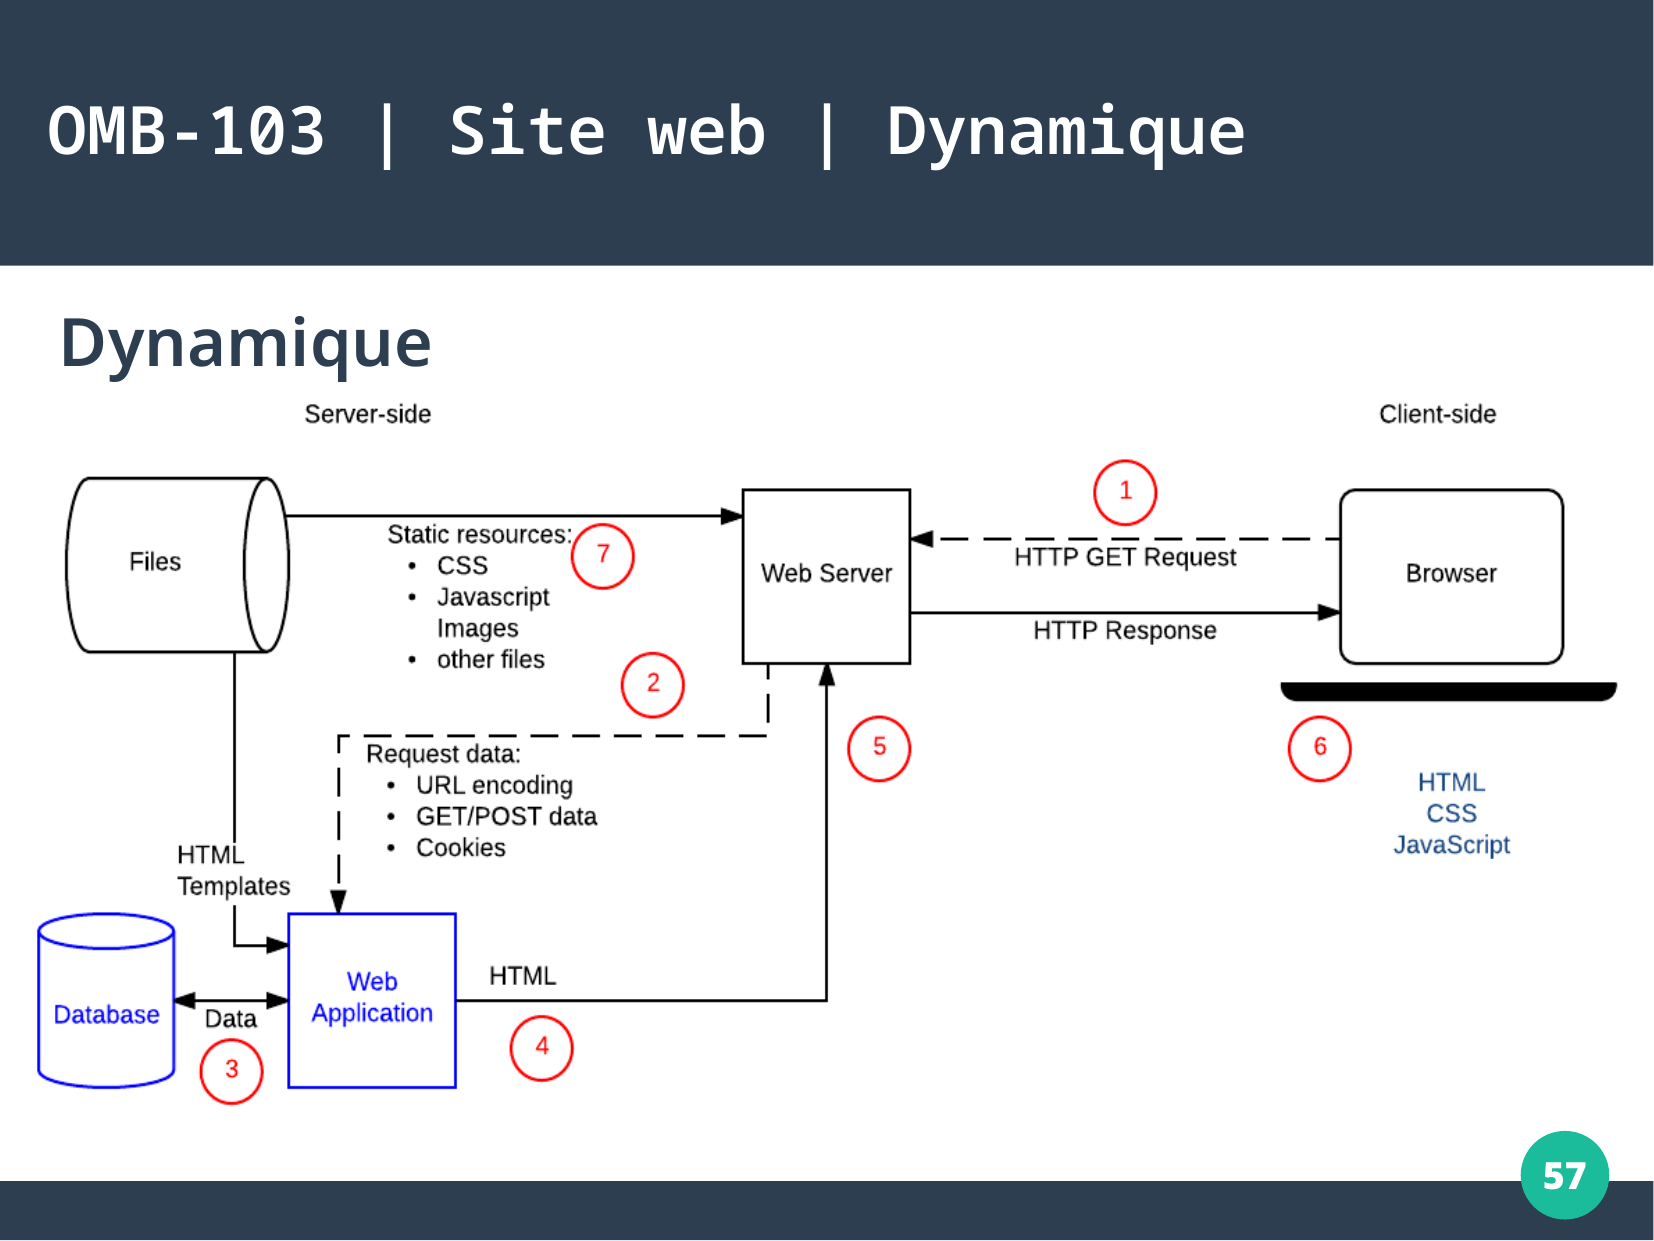

OMB-103 | Site web | Dynamique
# Dynamique
57